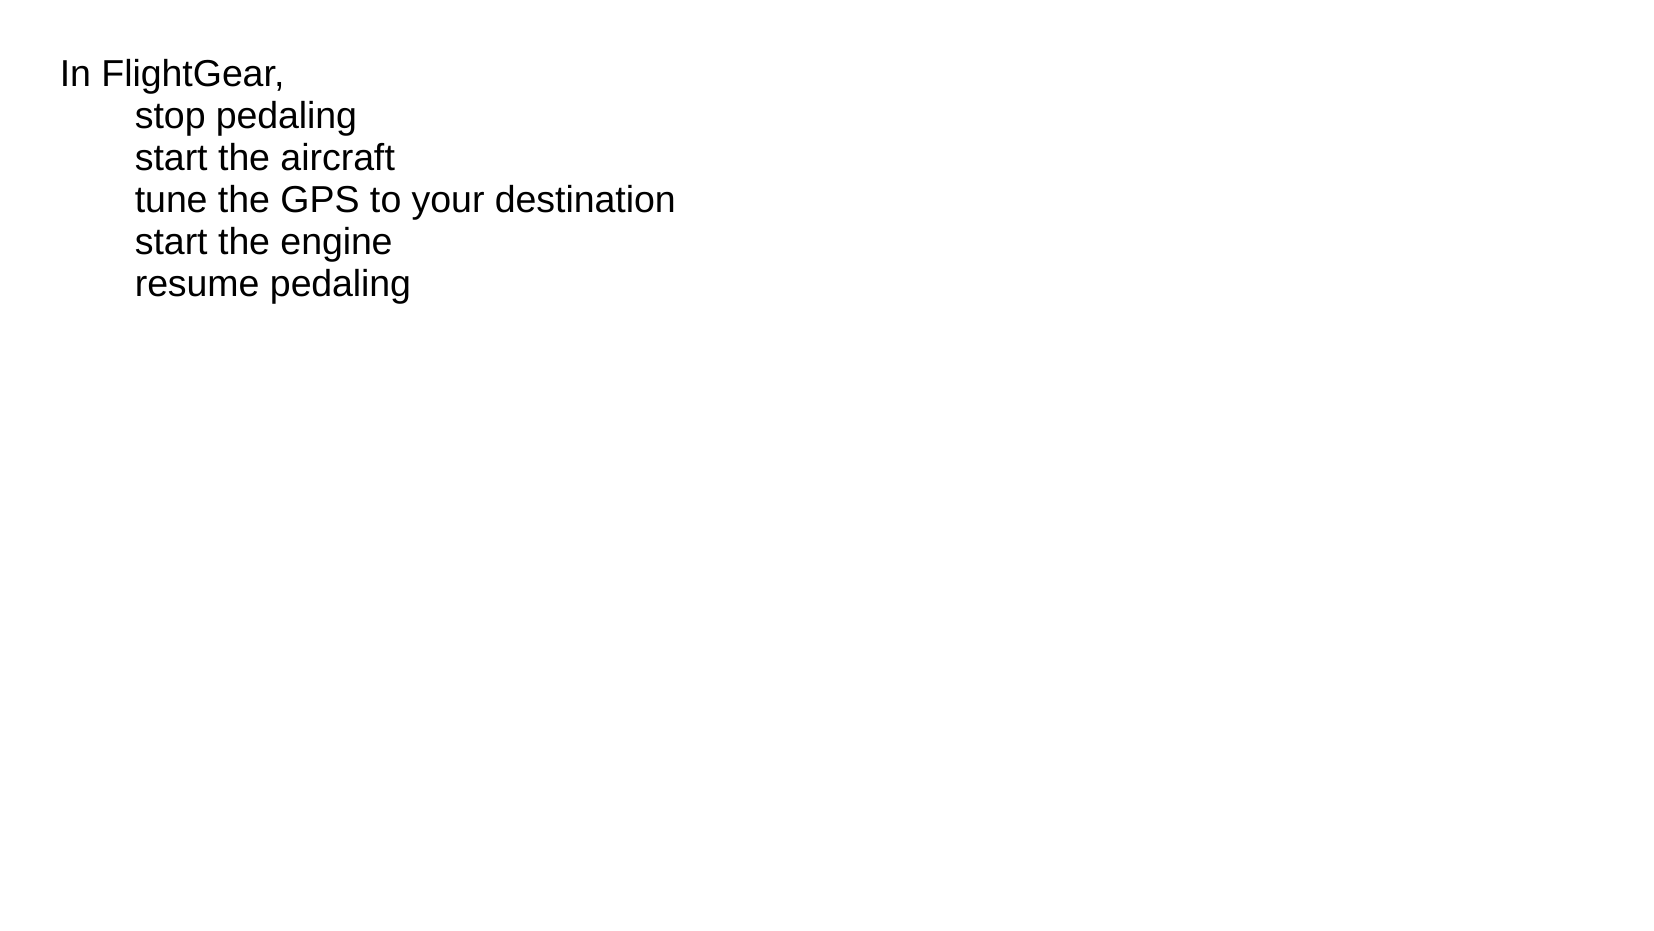

In FlightGear,
	stop pedaling
	start the aircraft
	tune the GPS to your destination
	start the engine
	resume pedaling